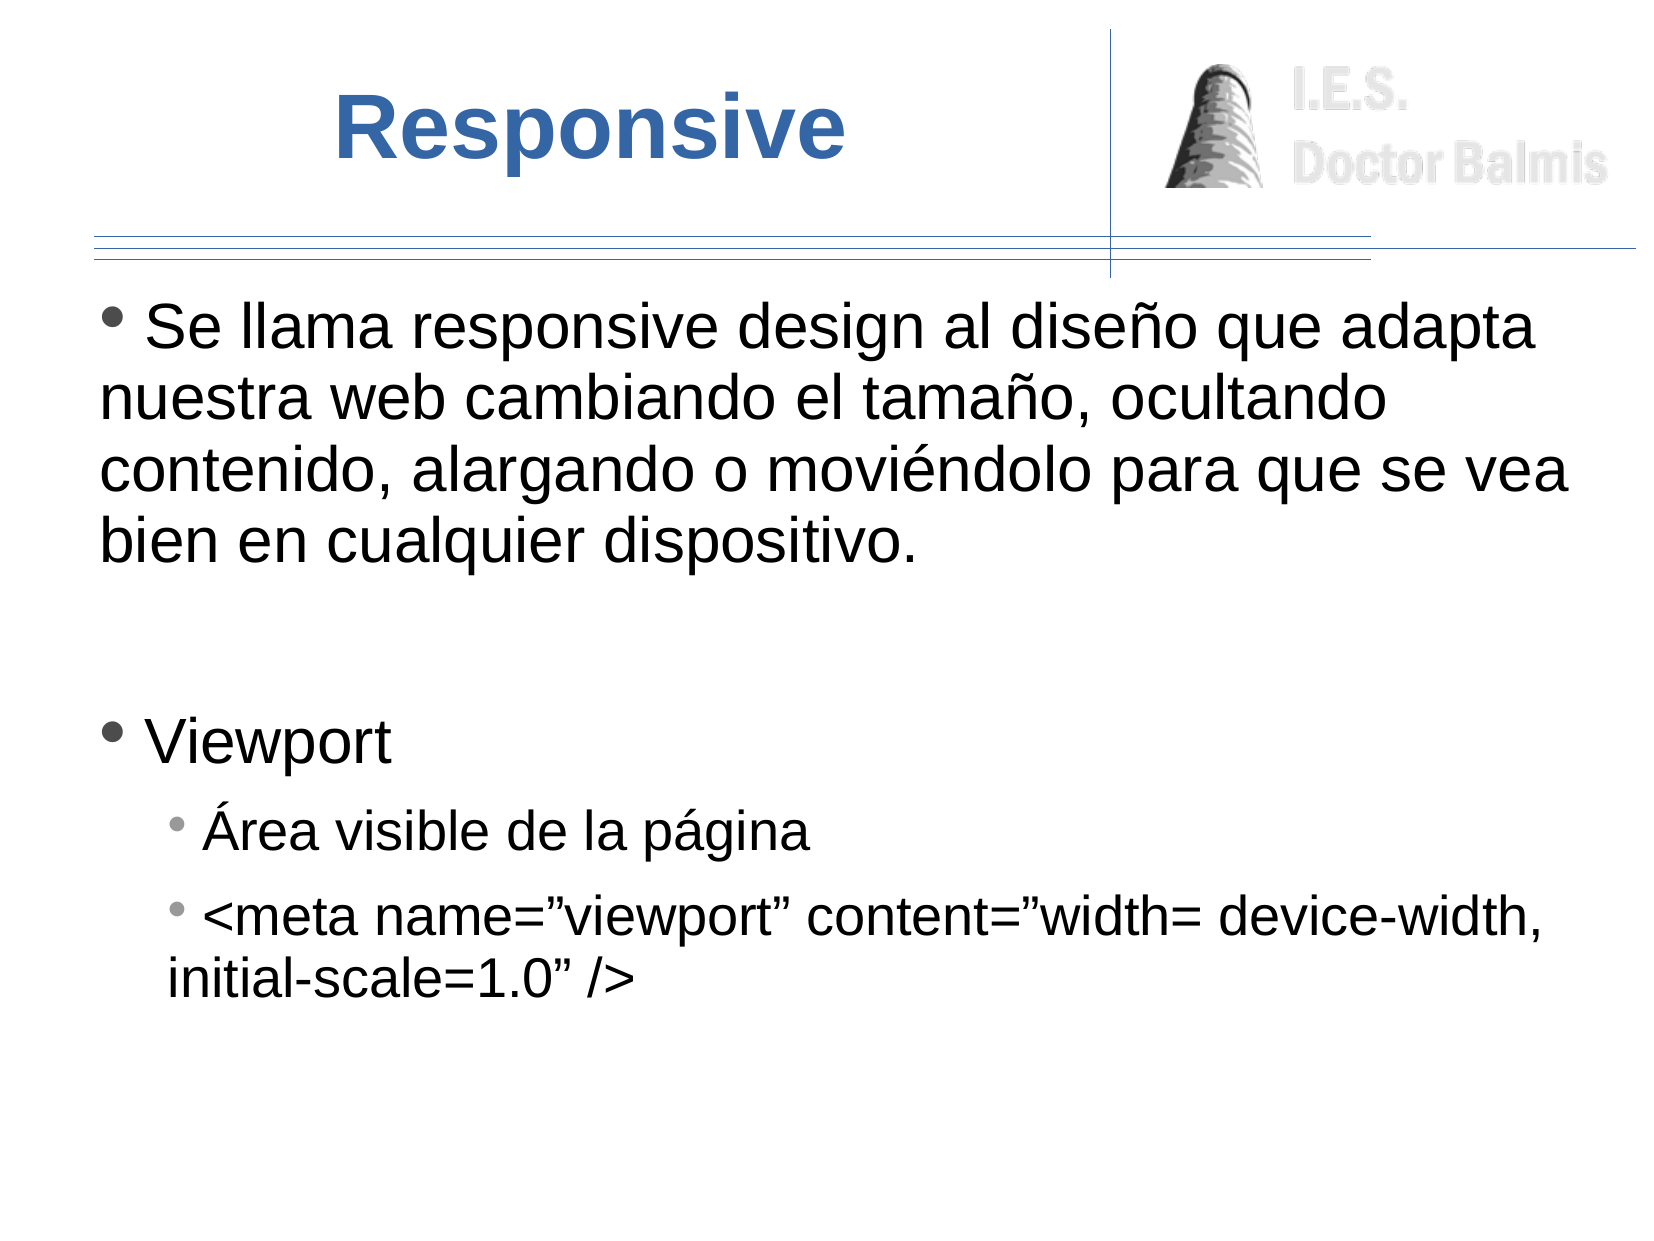

# Responsive
 Se llama responsive design al diseño que adapta nuestra web cambiando el tamaño, ocultando contenido, alargando o moviéndolo para que se vea bien en cualquier dispositivo.
 Viewport
 Área visible de la página
 <meta name=”viewport” content=”width= device-width, initial-scale=1.0” />